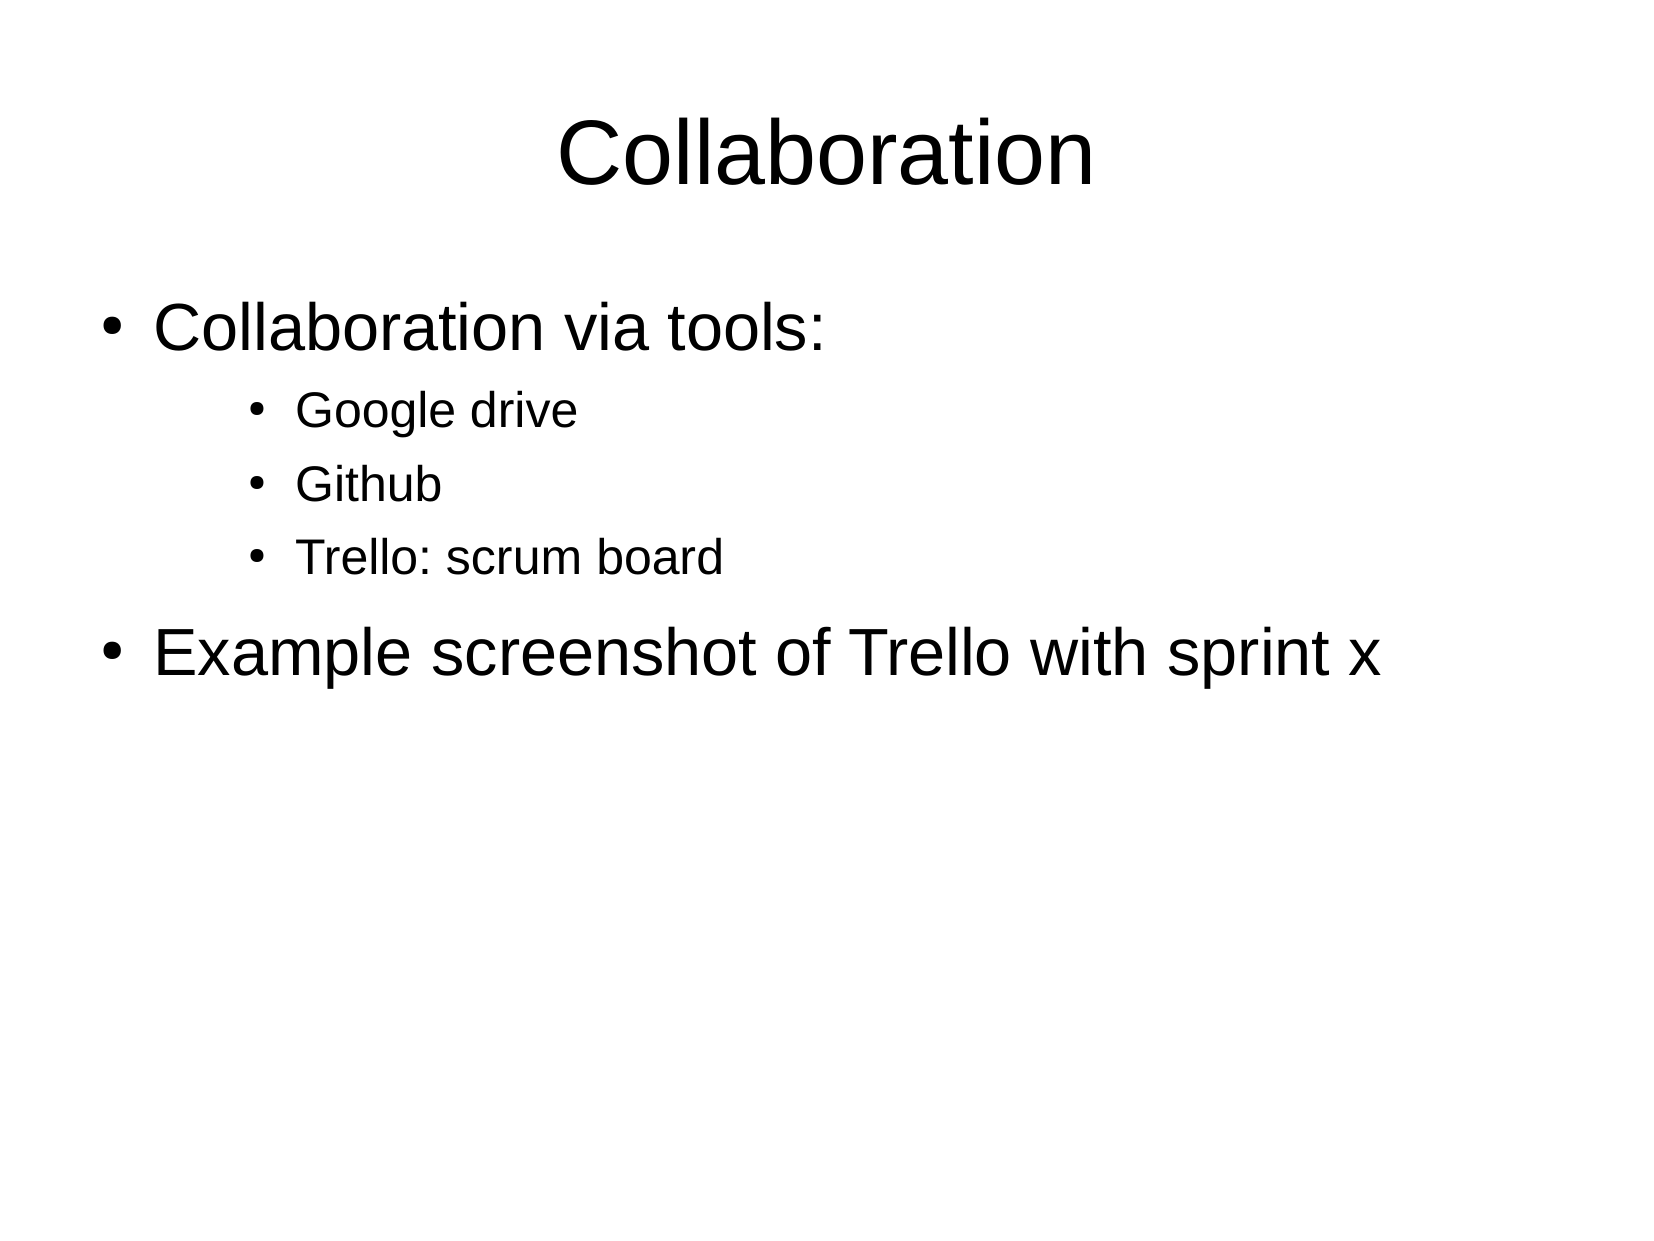

# Collaboration
Collaboration via tools:
Google drive
Github
Trello: scrum board
Example screenshot of Trello with sprint x